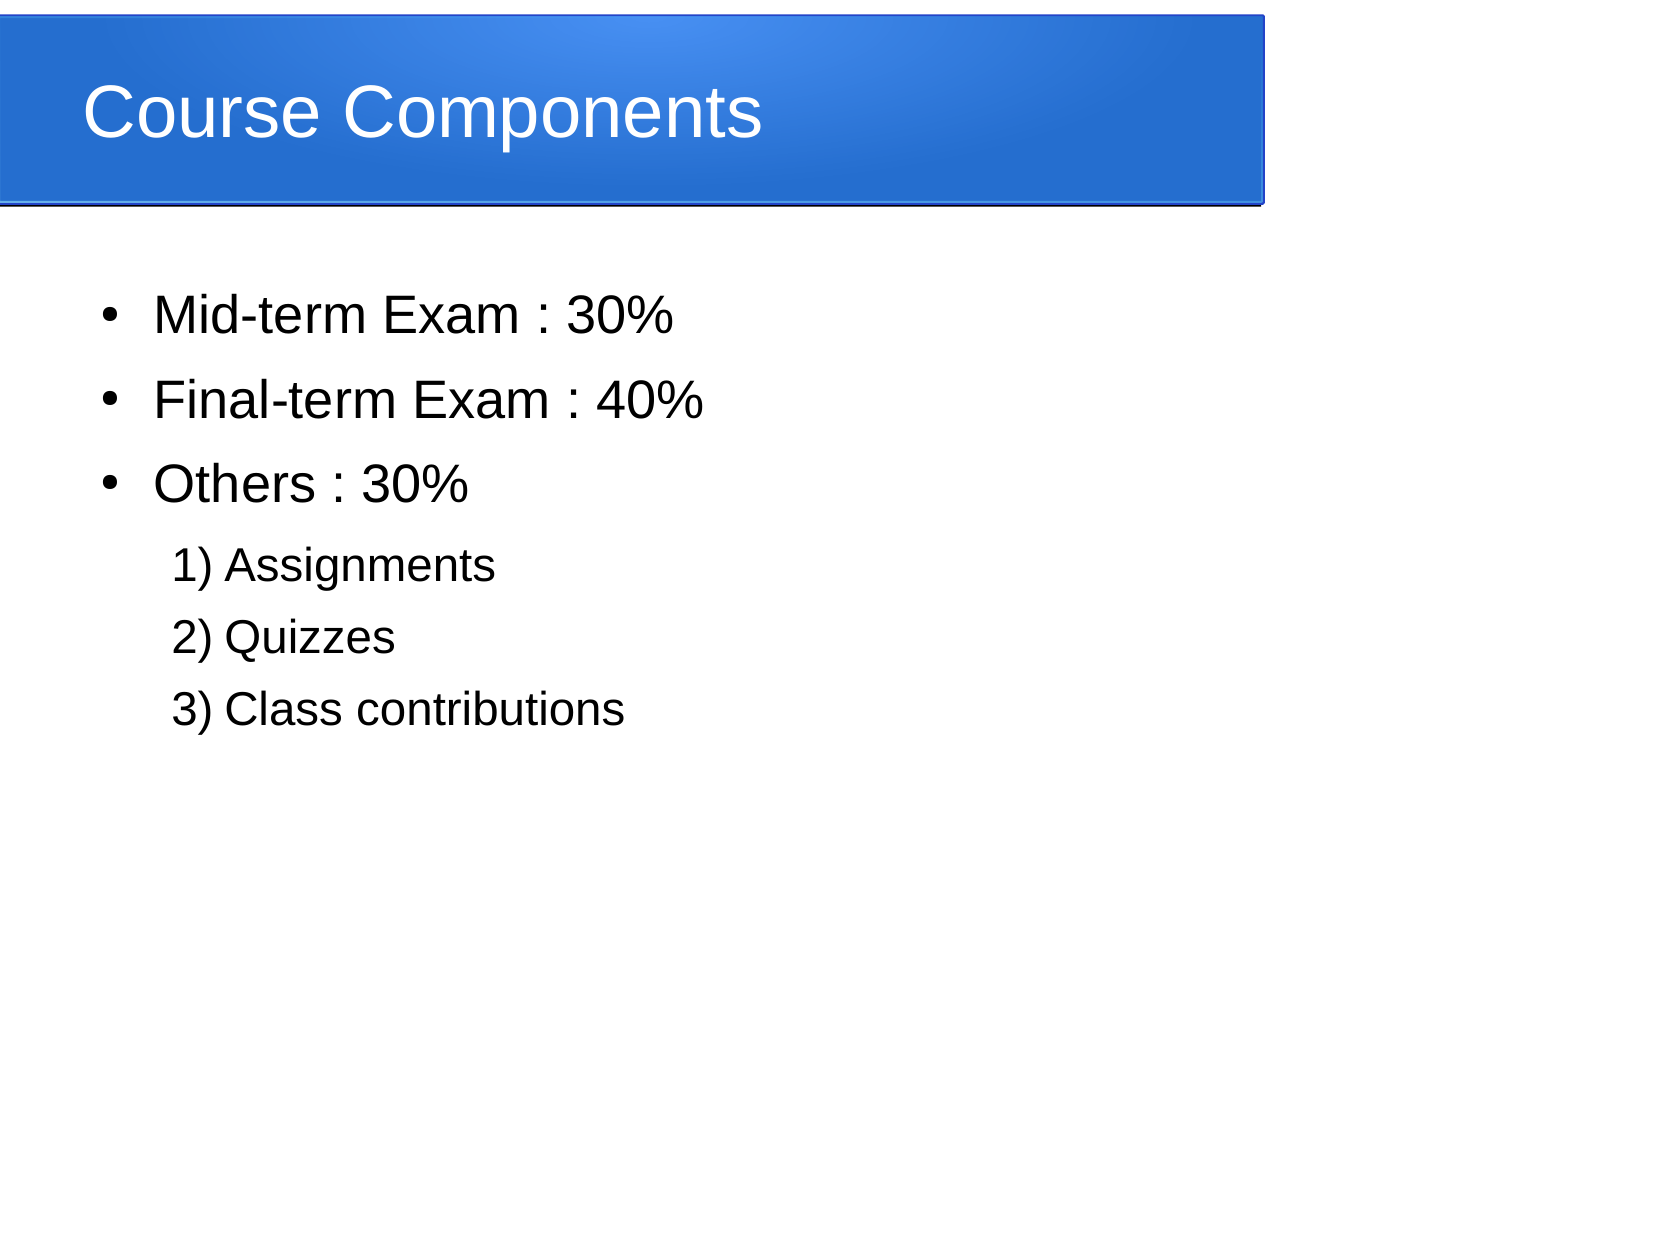

# Course Components
Mid-term Exam : 30%
Final-term Exam : 40%
Others : 30%
Assignments
Quizzes
Class contributions